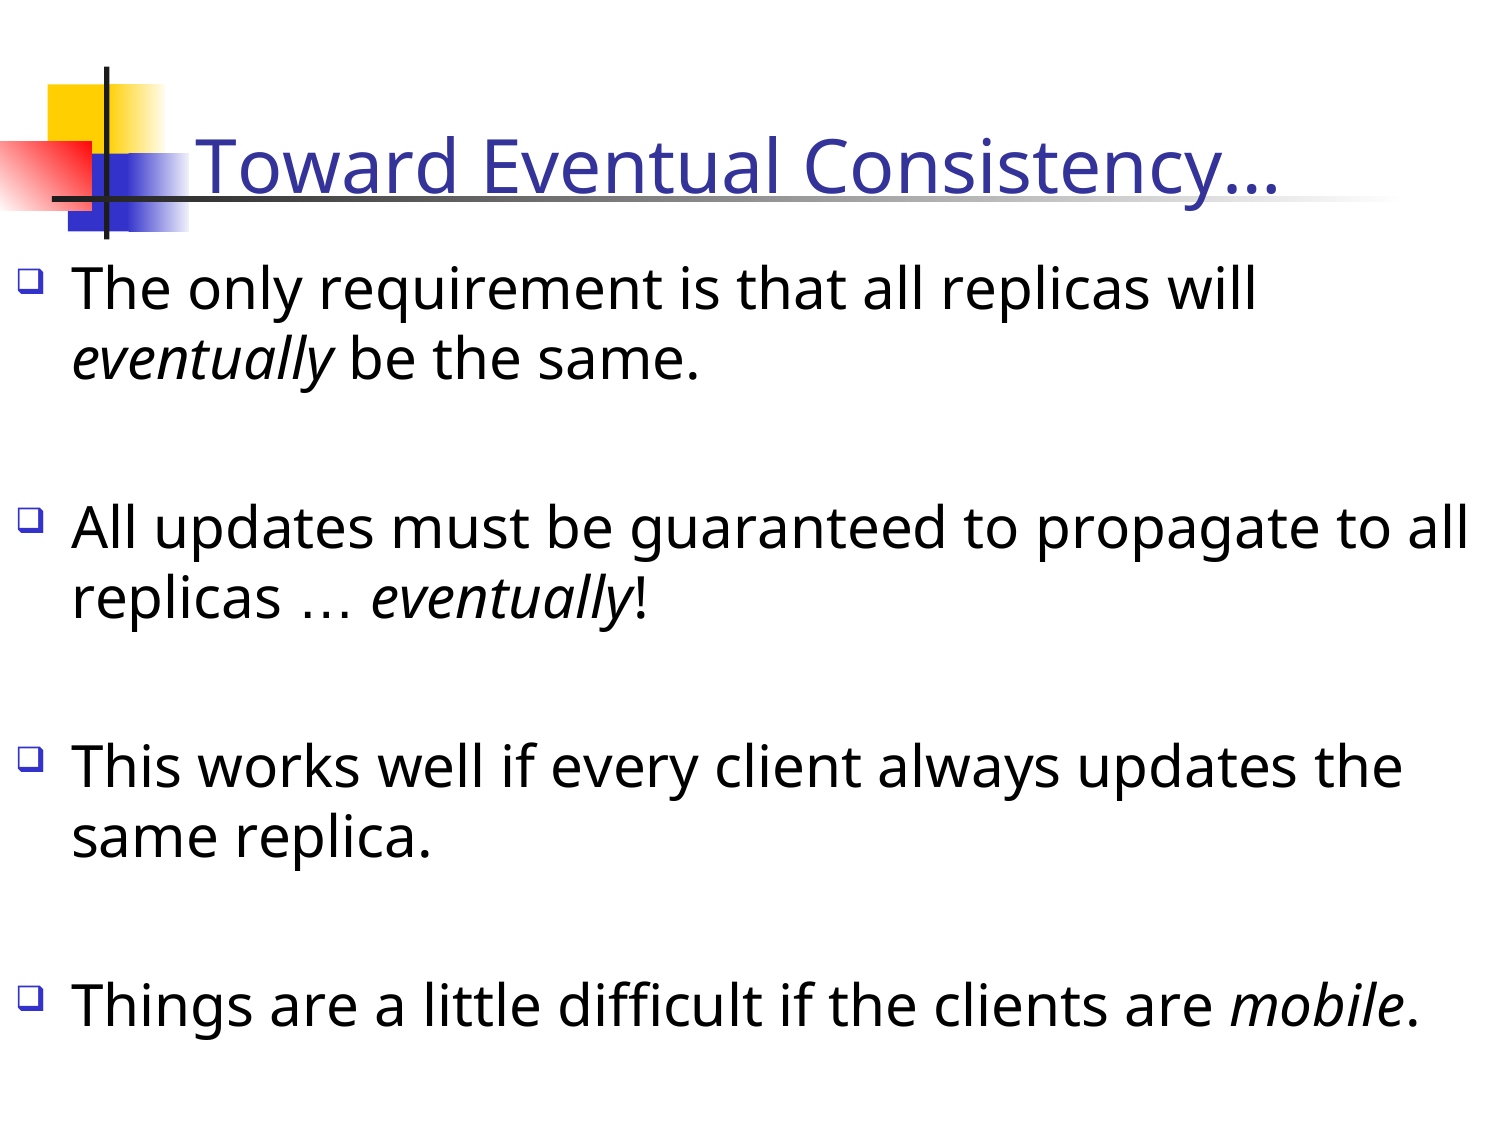

Toward Eventual Consistency…
The only requirement is that all replicas will eventually be the same.
All updates must be guaranteed to propagate to all replicas … eventually!
This works well if every client always updates the same replica.
Things are a little difficult if the clients are mobile.